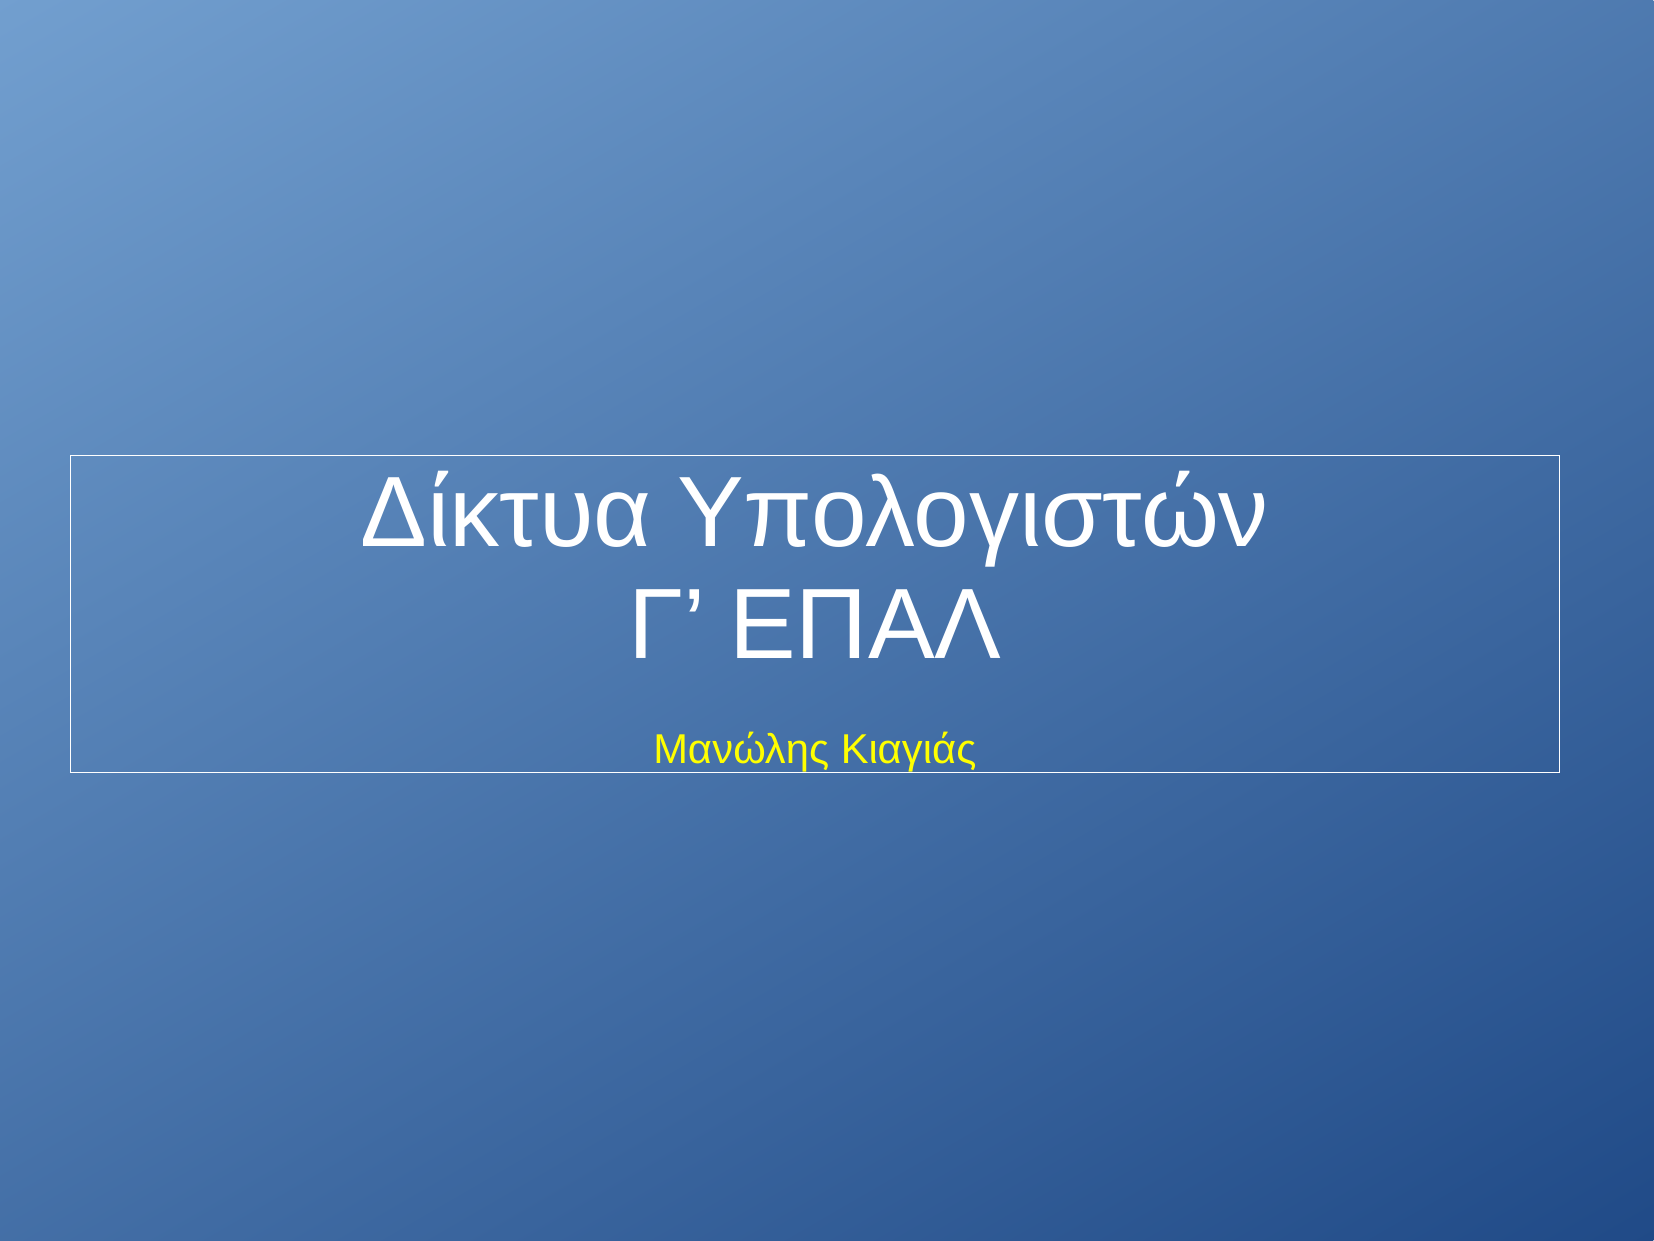

# Δίκτυα Υπολογιστών
Γ’ ΕΠΑΛ
Μανώλης Κιαγιάς